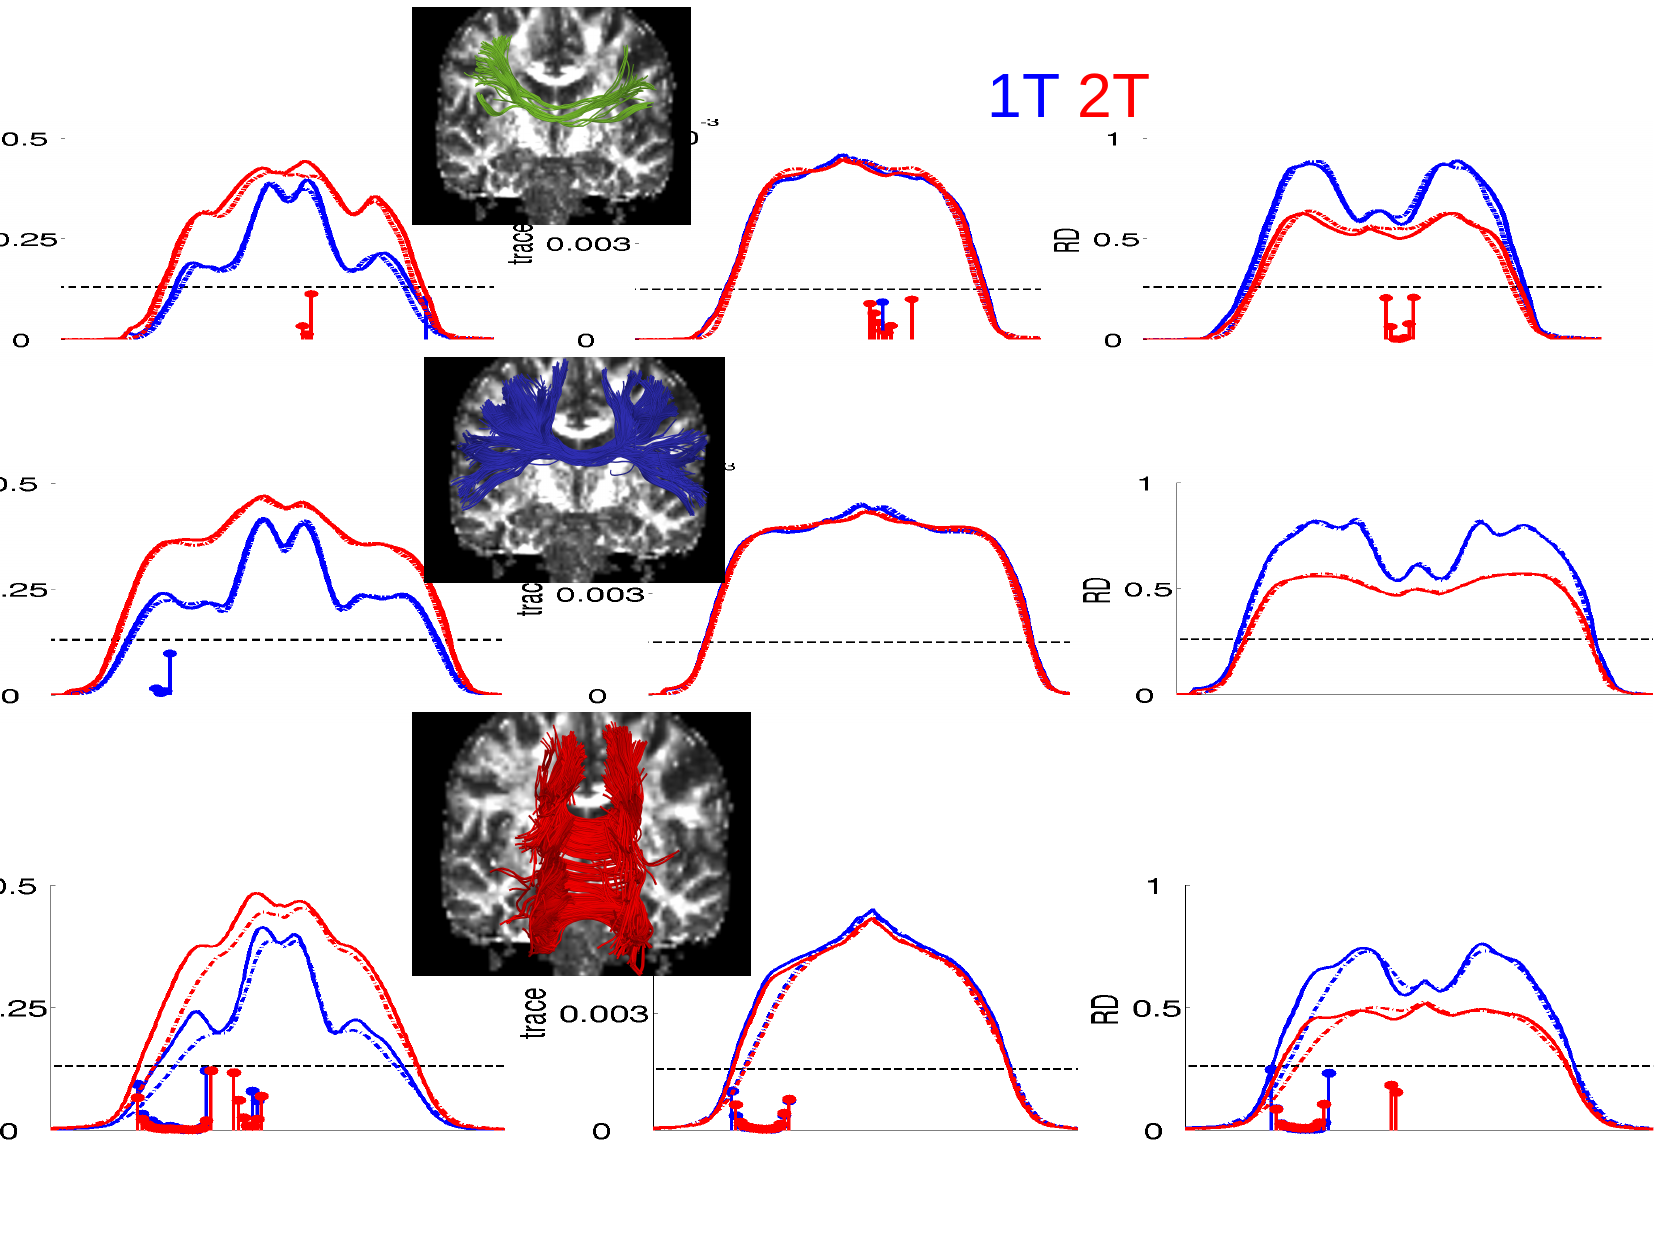

1T 2T
radial diffusivity
trace
FA
75